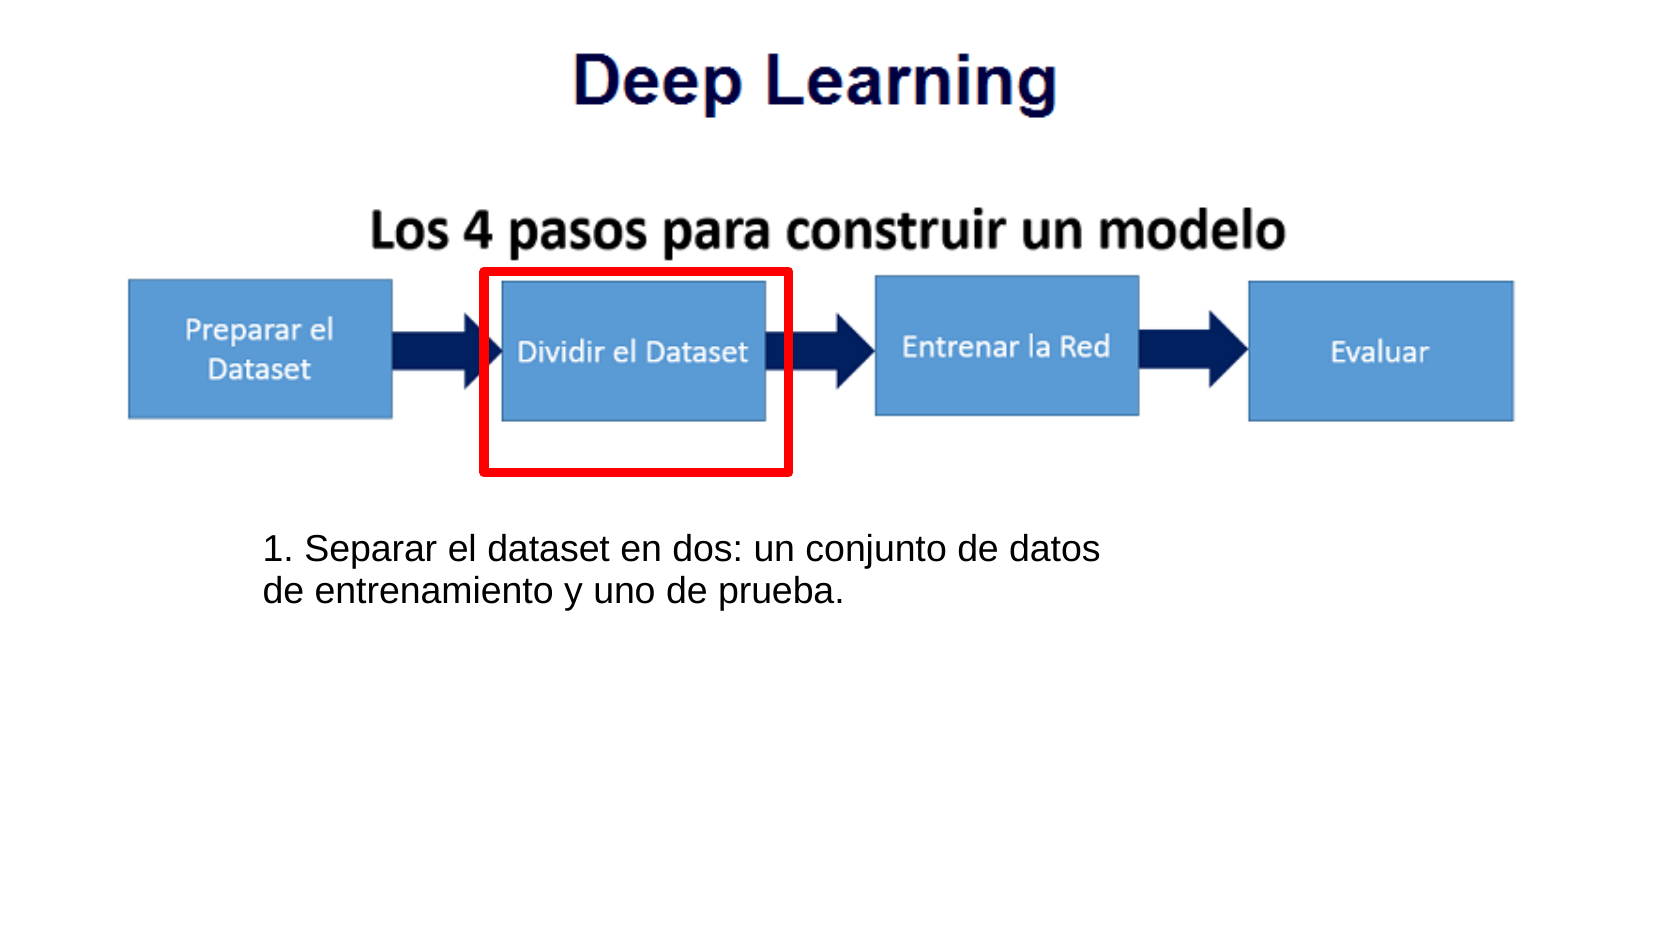

1. Separar el dataset en dos: un conjunto de datos de entrenamiento y uno de prueba.